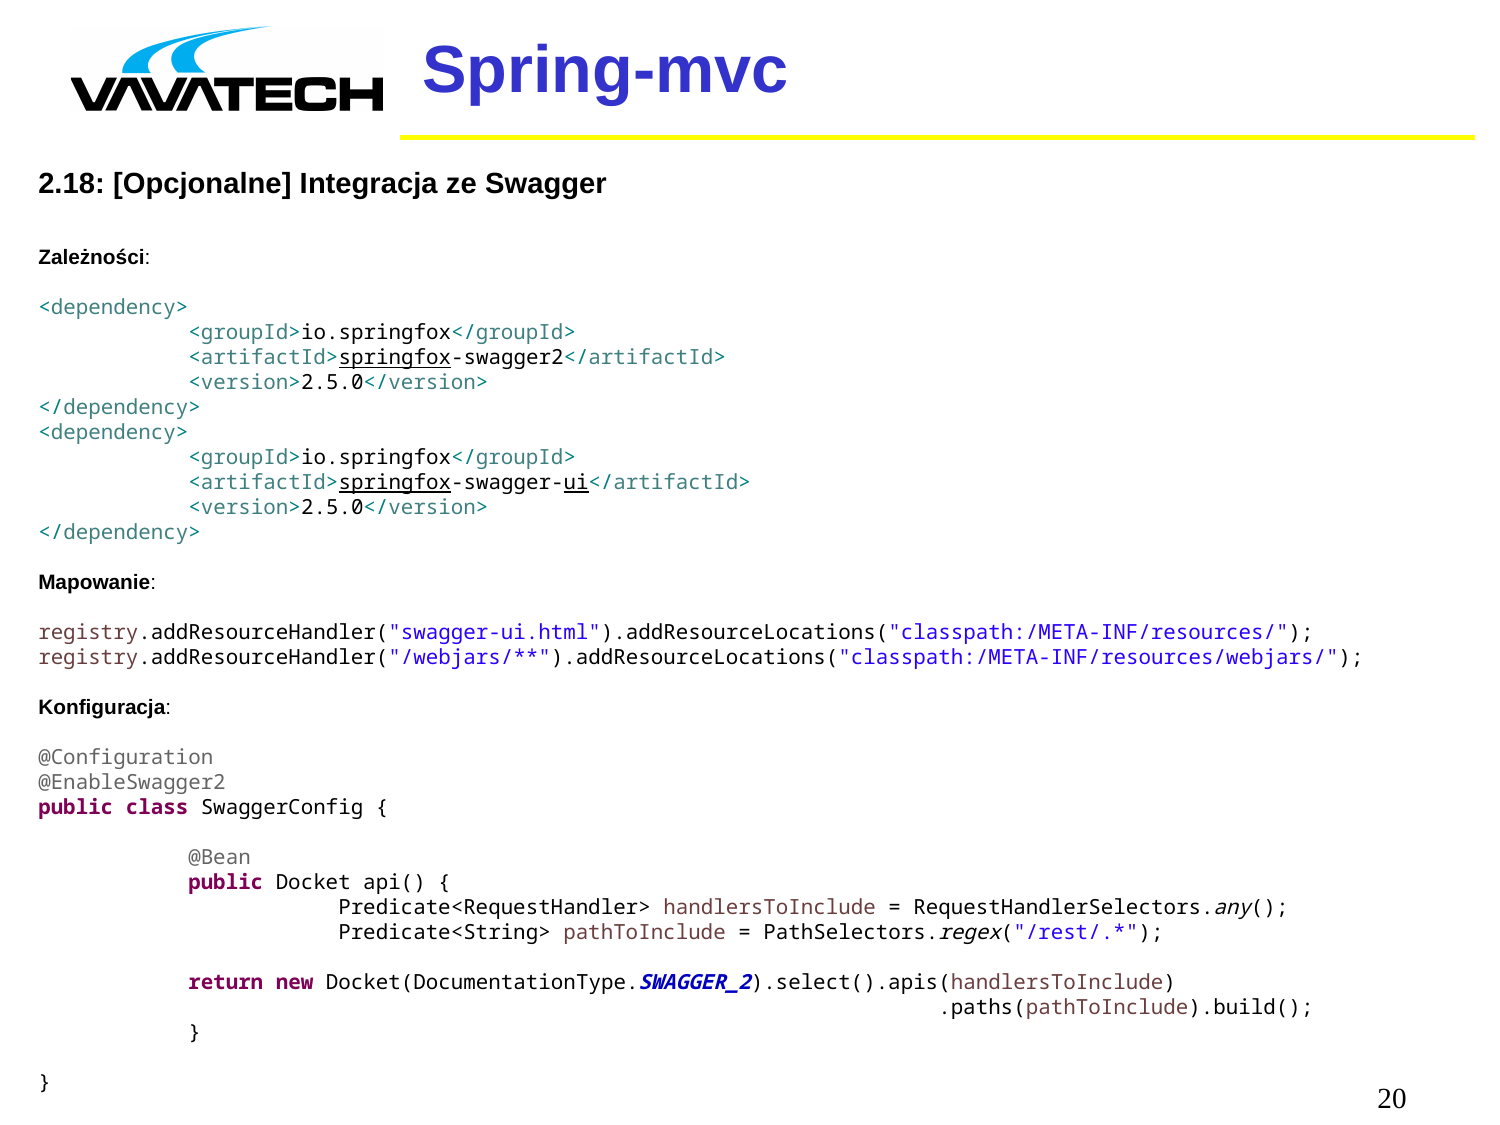

# Spring-mvc
2.18: [Opcjonalne] Integracja ze Swagger
Zależności:
<dependency>
	<groupId>io.springfox</groupId>
	<artifactId>springfox-swagger2</artifactId>
	<version>2.5.0</version>
</dependency>
<dependency>
	<groupId>io.springfox</groupId>
	<artifactId>springfox-swagger-ui</artifactId>
	<version>2.5.0</version>
</dependency>
Mapowanie:
registry.addResourceHandler("swagger-ui.html").addResourceLocations("classpath:/META-INF/resources/");
registry.addResourceHandler("/webjars/**").addResourceLocations("classpath:/META-INF/resources/webjars/");
Konfiguracja:
@Configuration
@EnableSwagger2
public class SwaggerConfig {
	@Bean
	public Docket api() {
		Predicate<RequestHandler> handlersToInclude = RequestHandlerSelectors.any();
		Predicate<String> pathToInclude = PathSelectors.regex("/rest/.*");
	return new Docket(DocumentationType.SWAGGER_2).select().apis(handlersToInclude)
						.paths(pathToInclude).build();
	}
}
20